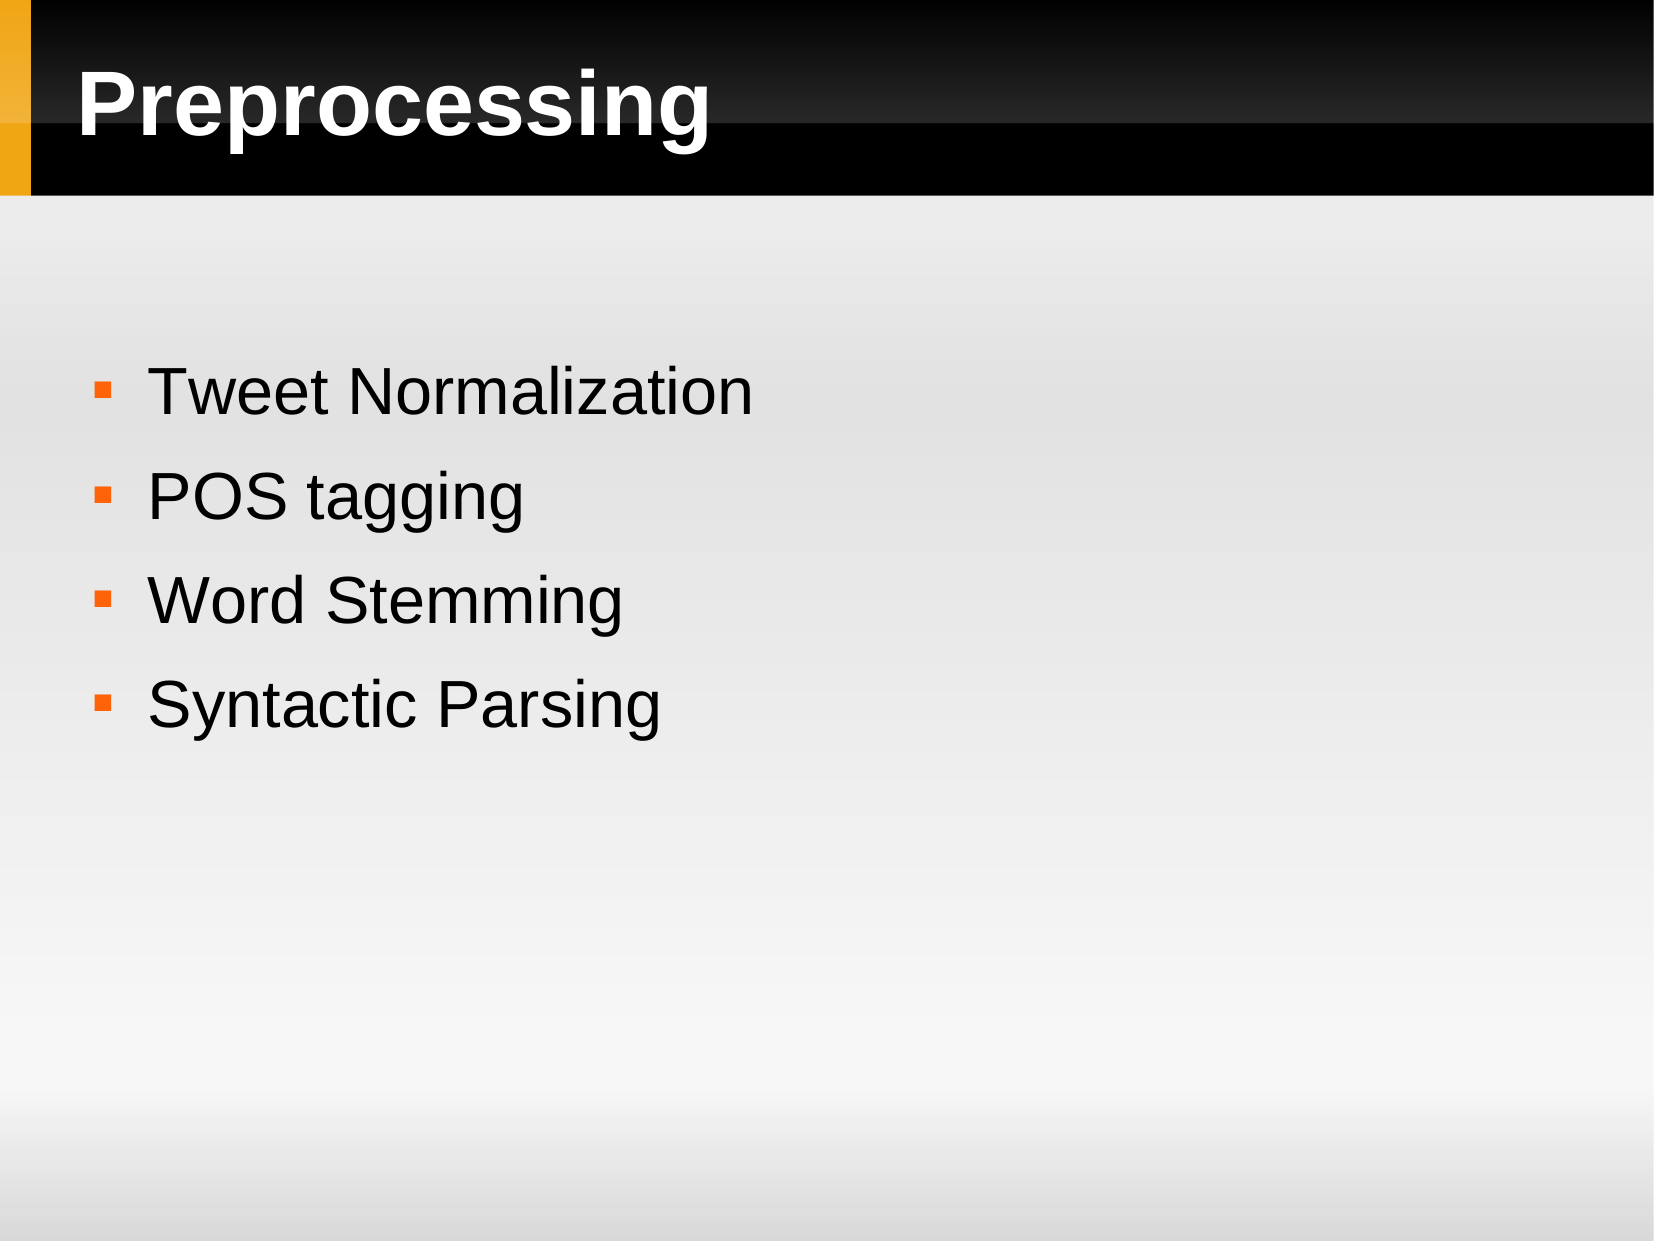

# Preprocessing
Tweet Normalization
POS tagging
Word Stemming
Syntactic Parsing